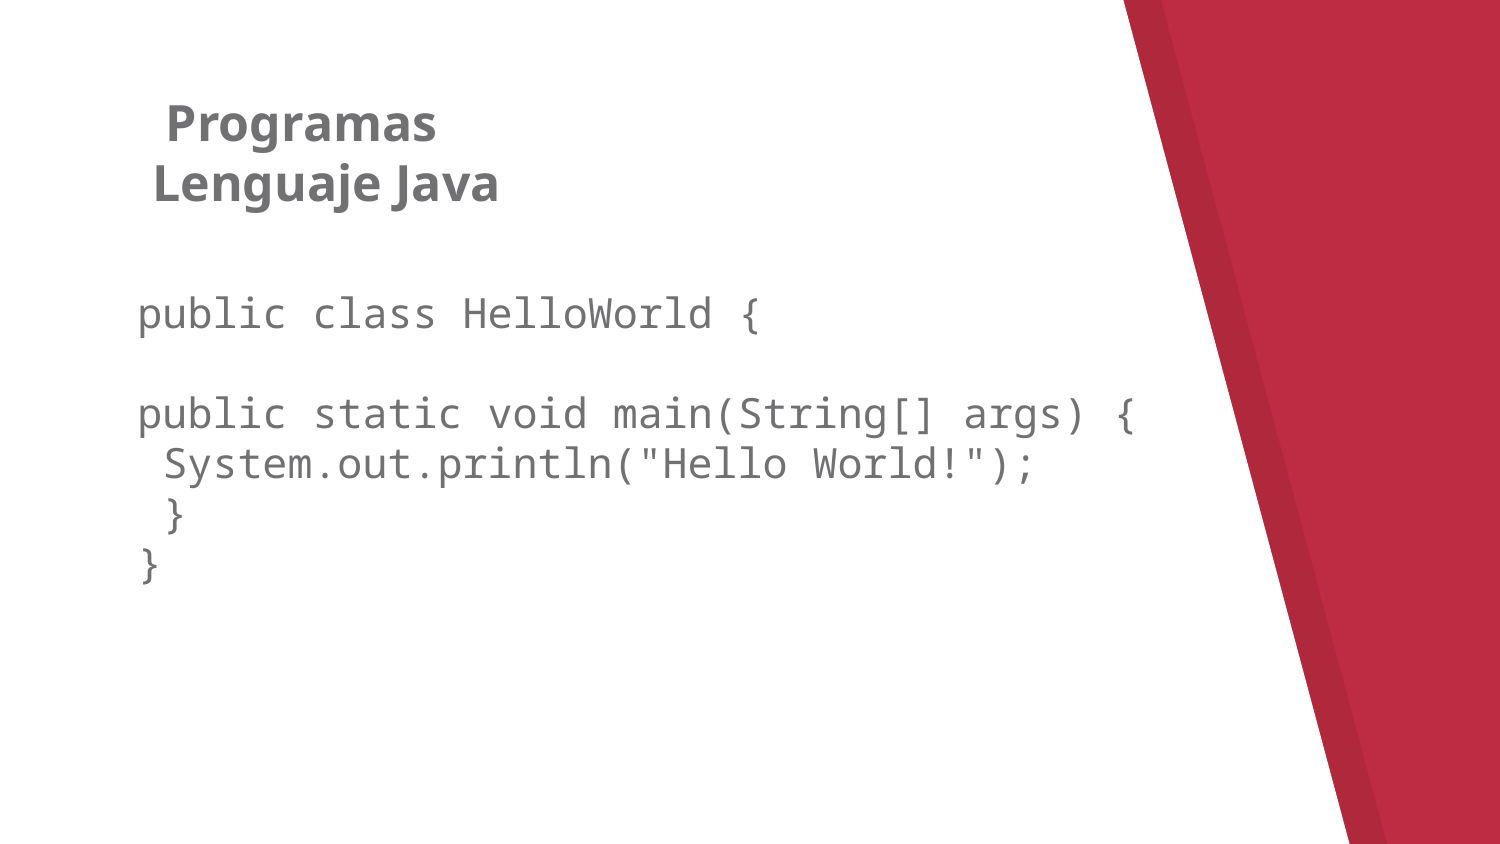

# Programas Lenguaje Java
public class HelloWorld {
public static void main(String[] args) {
 System.out.println("Hello World!");
 }
}